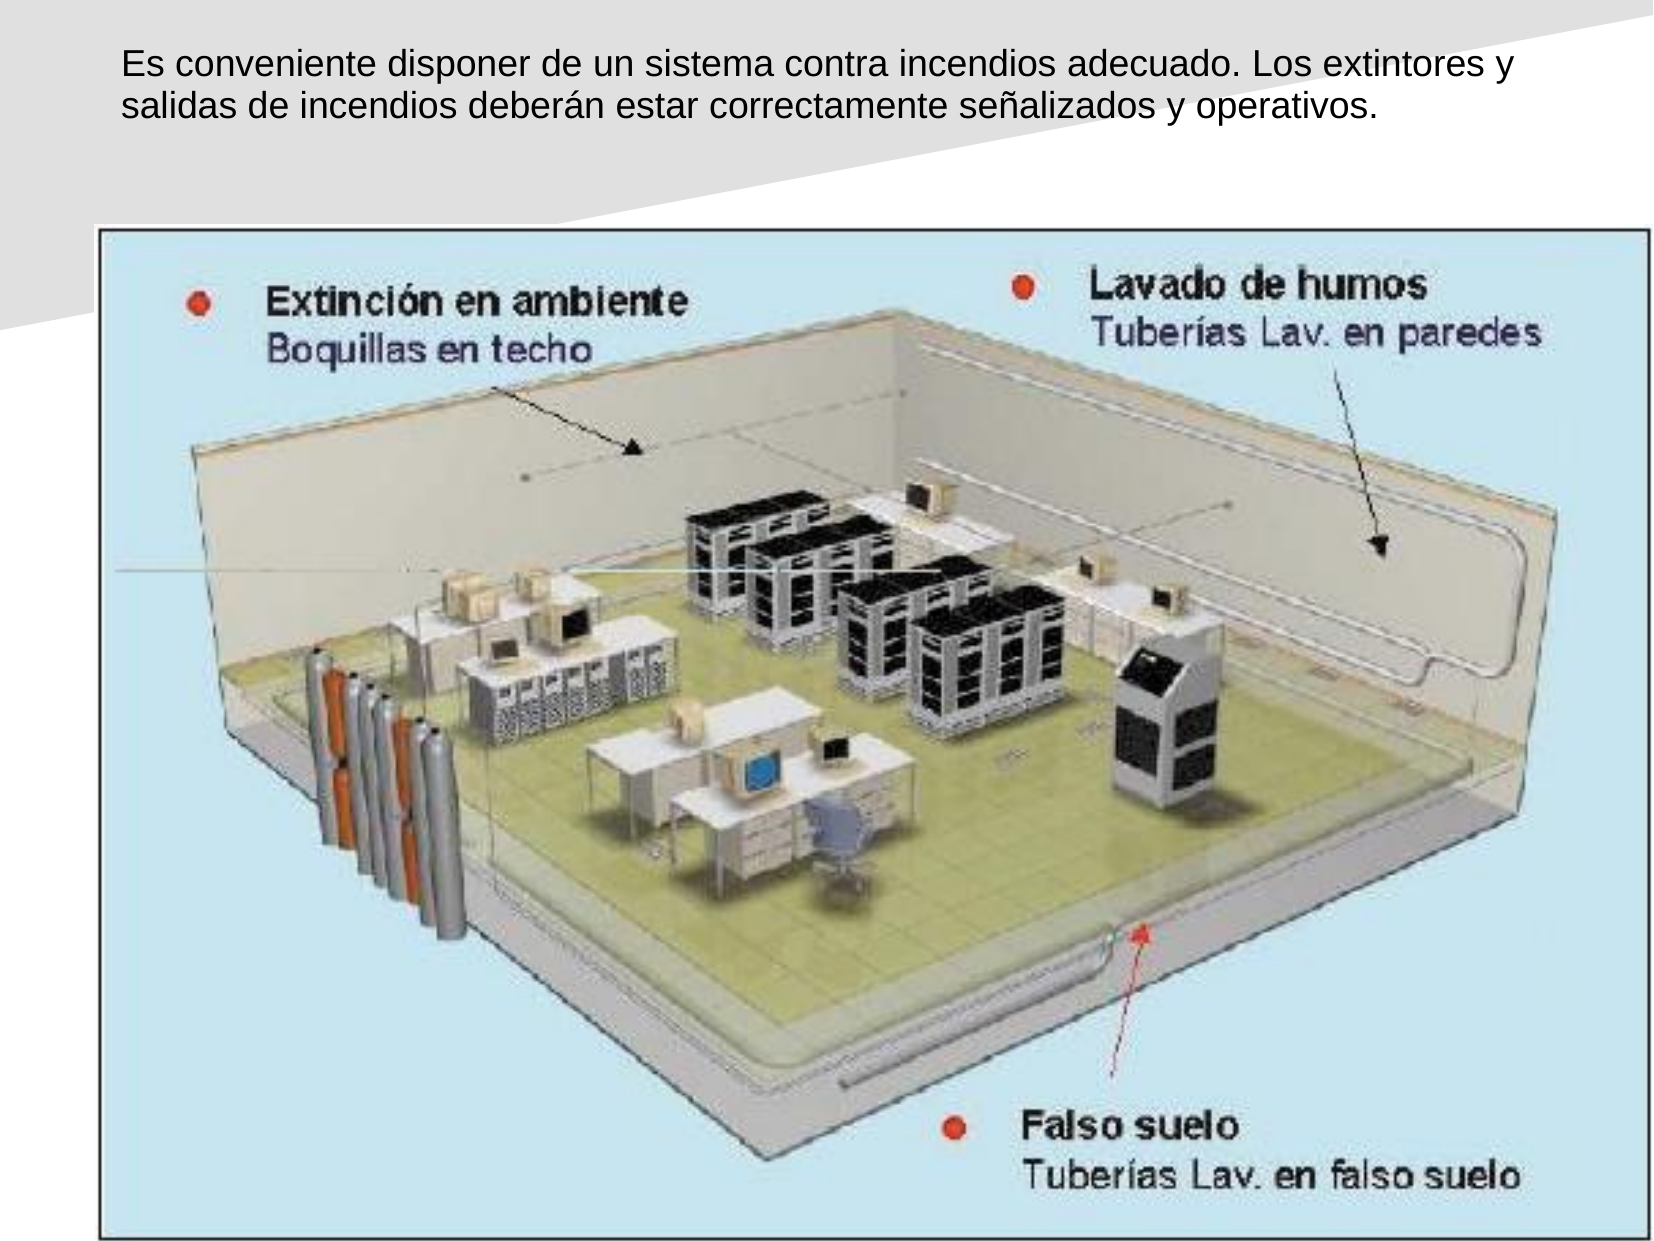

Es conveniente disponer de un sistema contra incendios adecuado. Los extintores y salidas de incendios deberán estar correctamente señalizados y operativos.
5